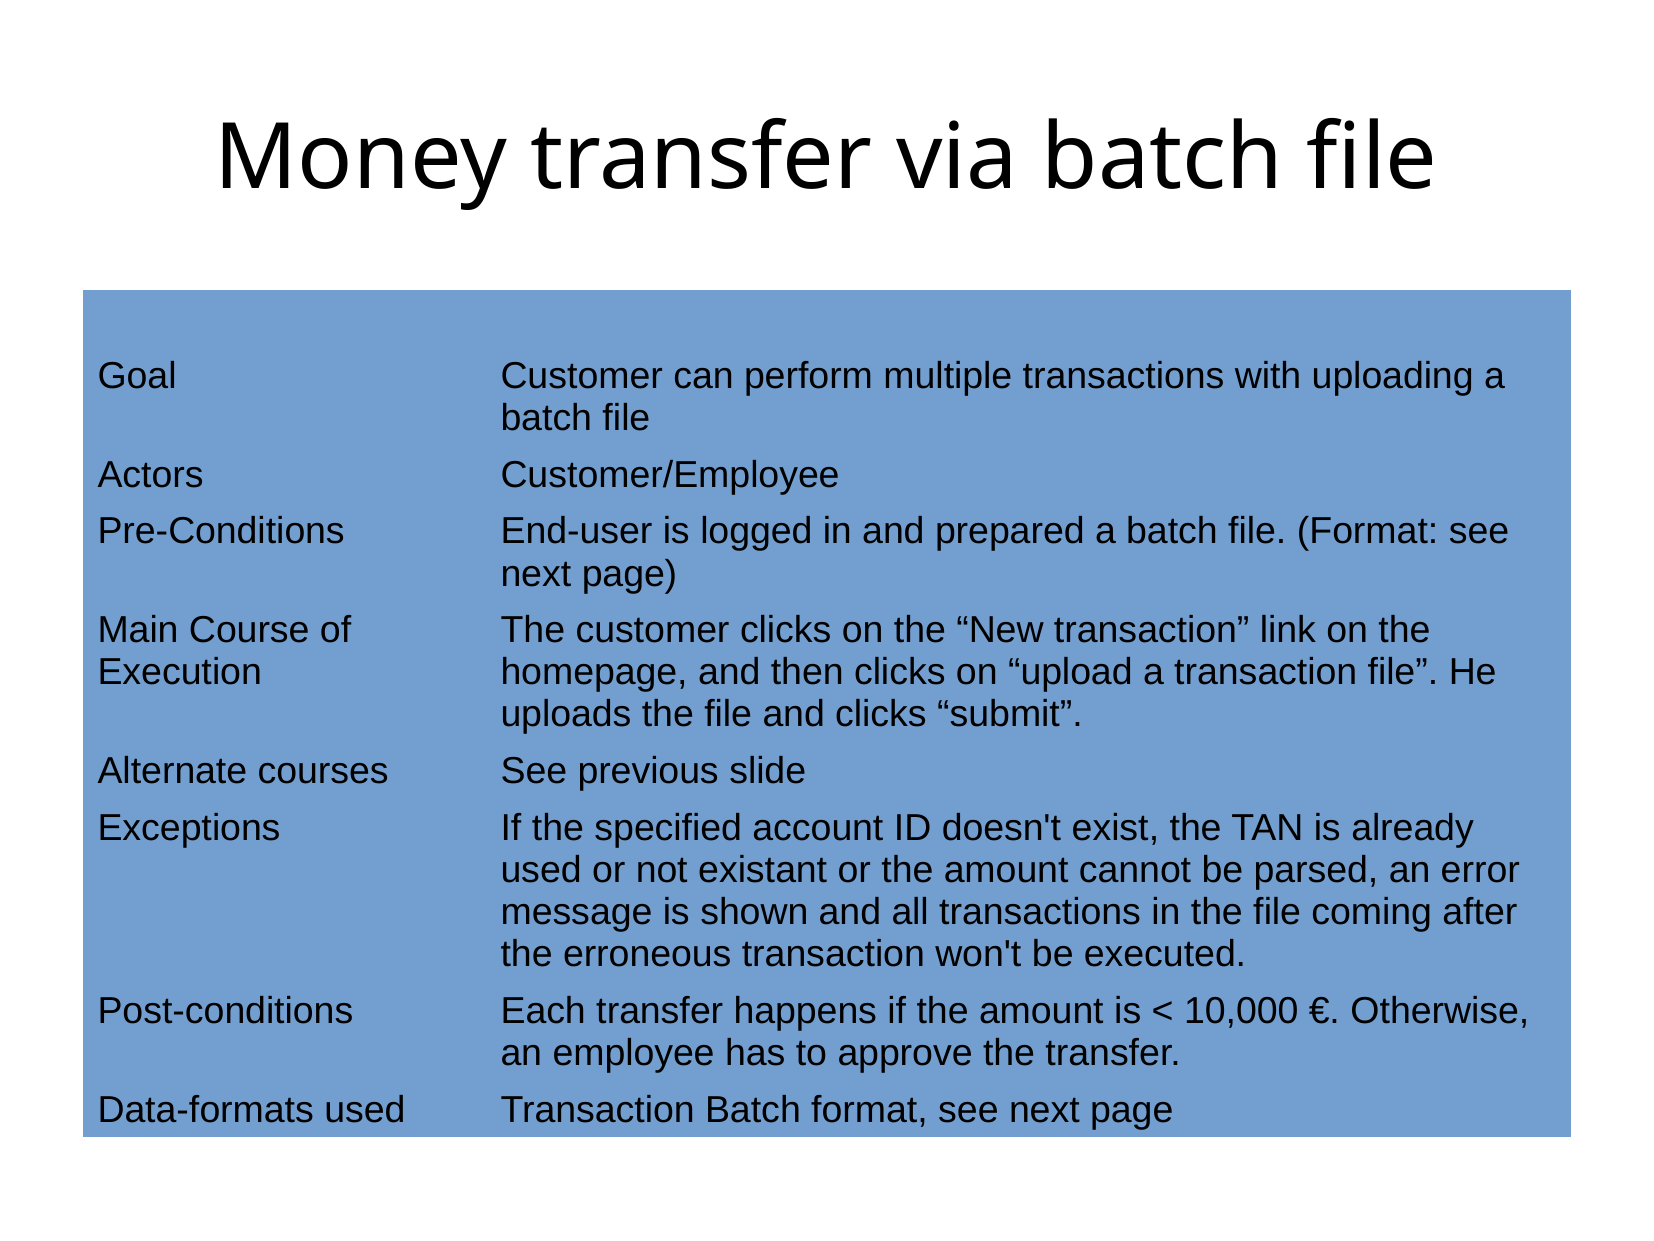

# Money transfer via batch file
| | |
| --- | --- |
| Goal | Customer can perform multiple transactions with uploading a batch file |
| Actors | Customer/Employee |
| Pre-Conditions | End-user is logged in and prepared a batch file. (Format: see next page) |
| Main Course of Execution | The customer clicks on the “New transaction” link on the homepage, and then clicks on “upload a transaction file”. He uploads the file and clicks “submit”. |
| Alternate courses | See previous slide |
| Exceptions | If the specified account ID doesn't exist, the TAN is already used or not existant or the amount cannot be parsed, an error message is shown and all transactions in the file coming after the erroneous transaction won't be executed. |
| Post-conditions | Each transfer happens if the amount is < 10,000 €. Otherwise, an employee has to approve the transfer. |
| Data-formats used | Transaction Batch format, see next page |